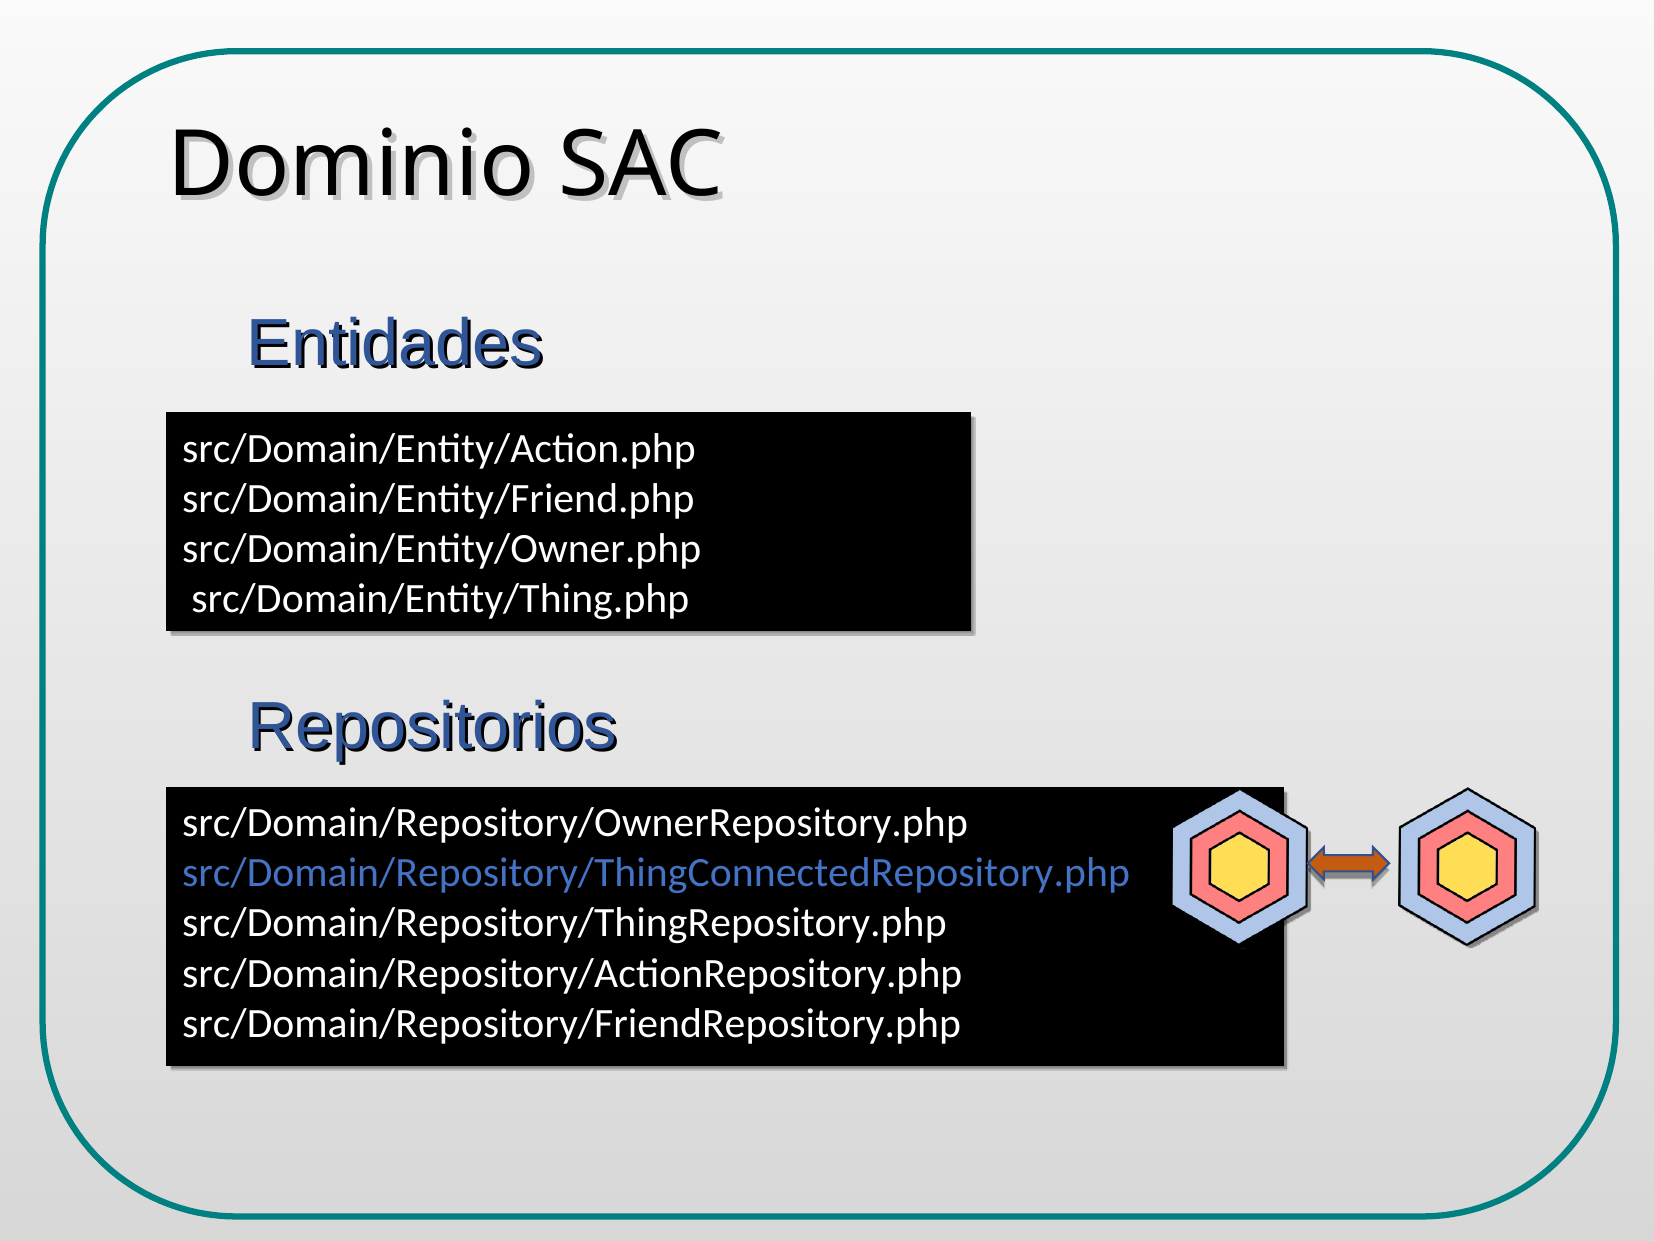

# Dominio SAC
Entidades
src/Domain/Entity/Action.php
src/Domain/Entity/Friend.php
src/Domain/Entity/Owner.php
 src/Domain/Entity/Thing.php
Repositorios
src/Domain/Repository/OwnerRepository.php src/Domain/Repository/ThingConnectedRepository.php src/Domain/Repository/ThingRepository.php src/Domain/Repository/ActionRepository.php src/Domain/Repository/FriendRepository.php